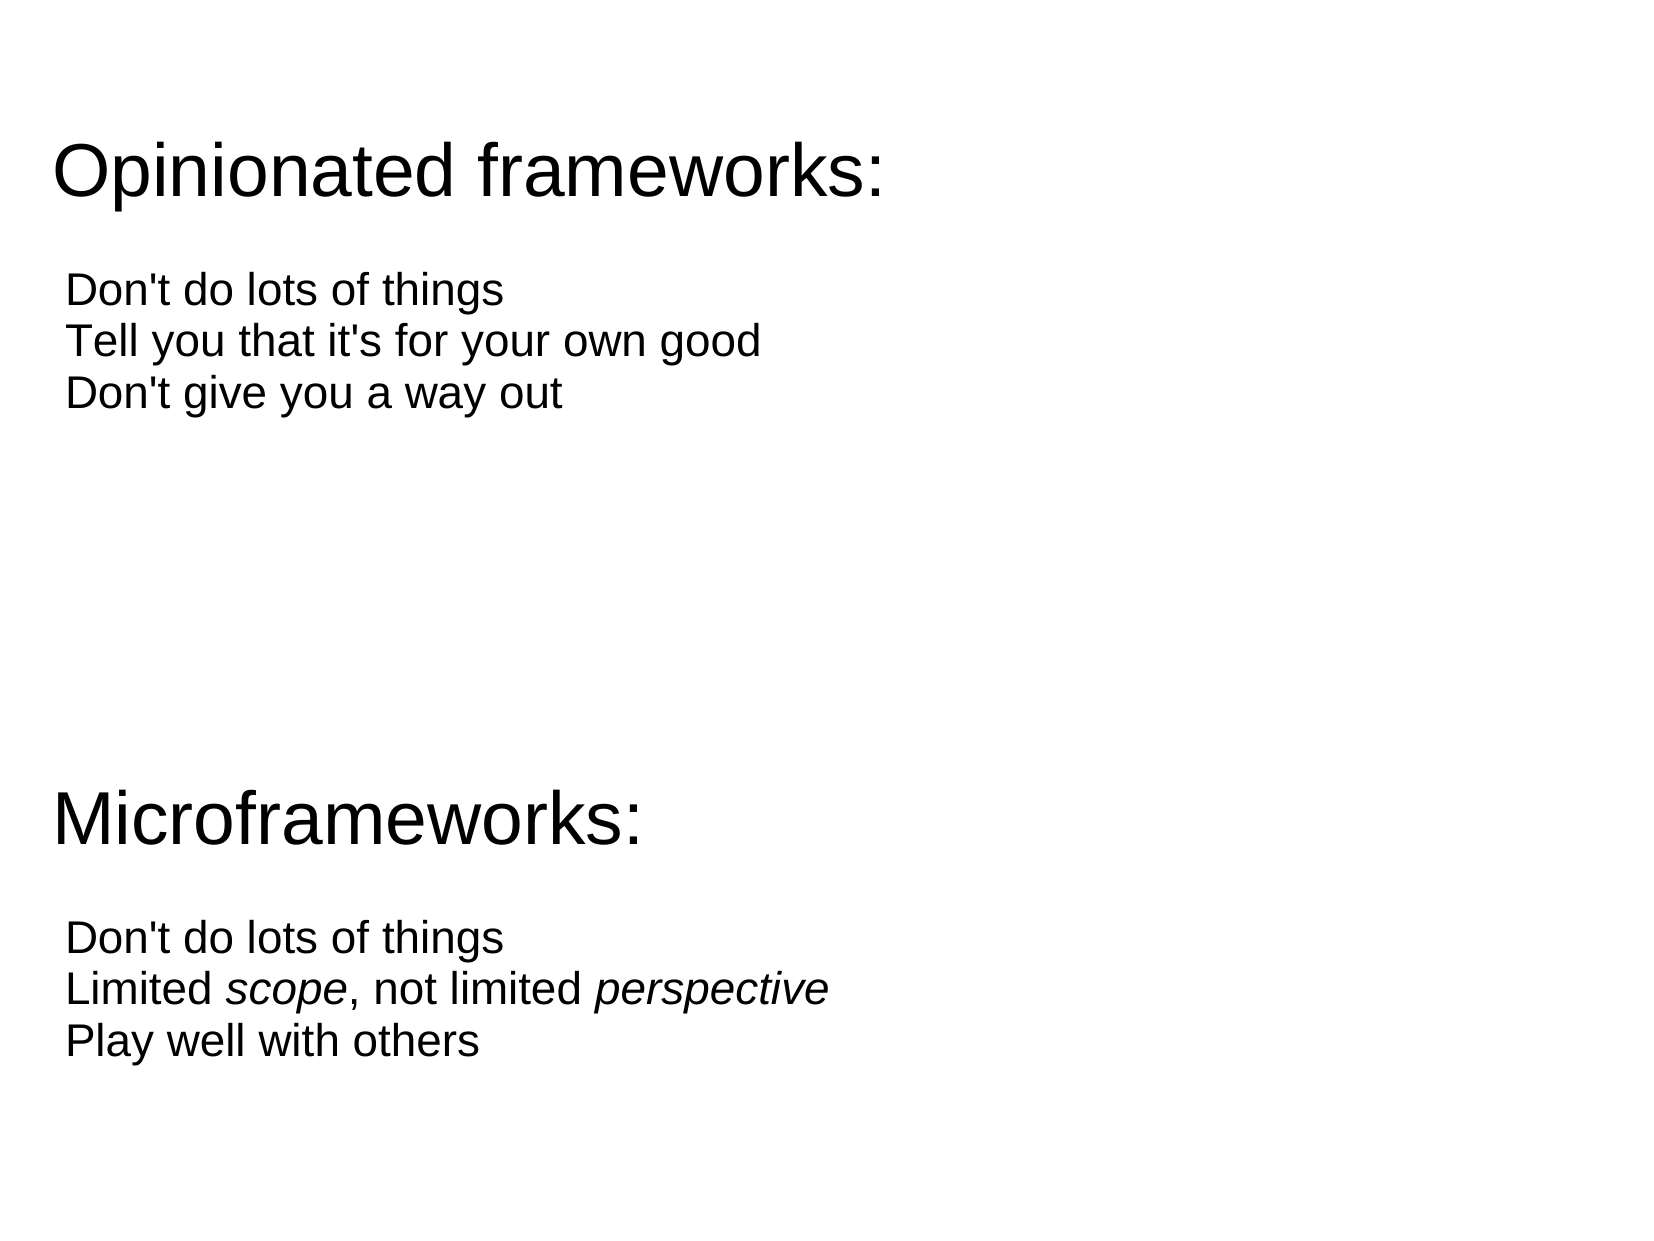

Opinionated frameworks:
 Don't do lots of things
 Tell you that it's for your own good
 Don't give you a way out
Microframeworks:
 Don't do lots of things
 Limited scope, not limited perspective
 Play well with others